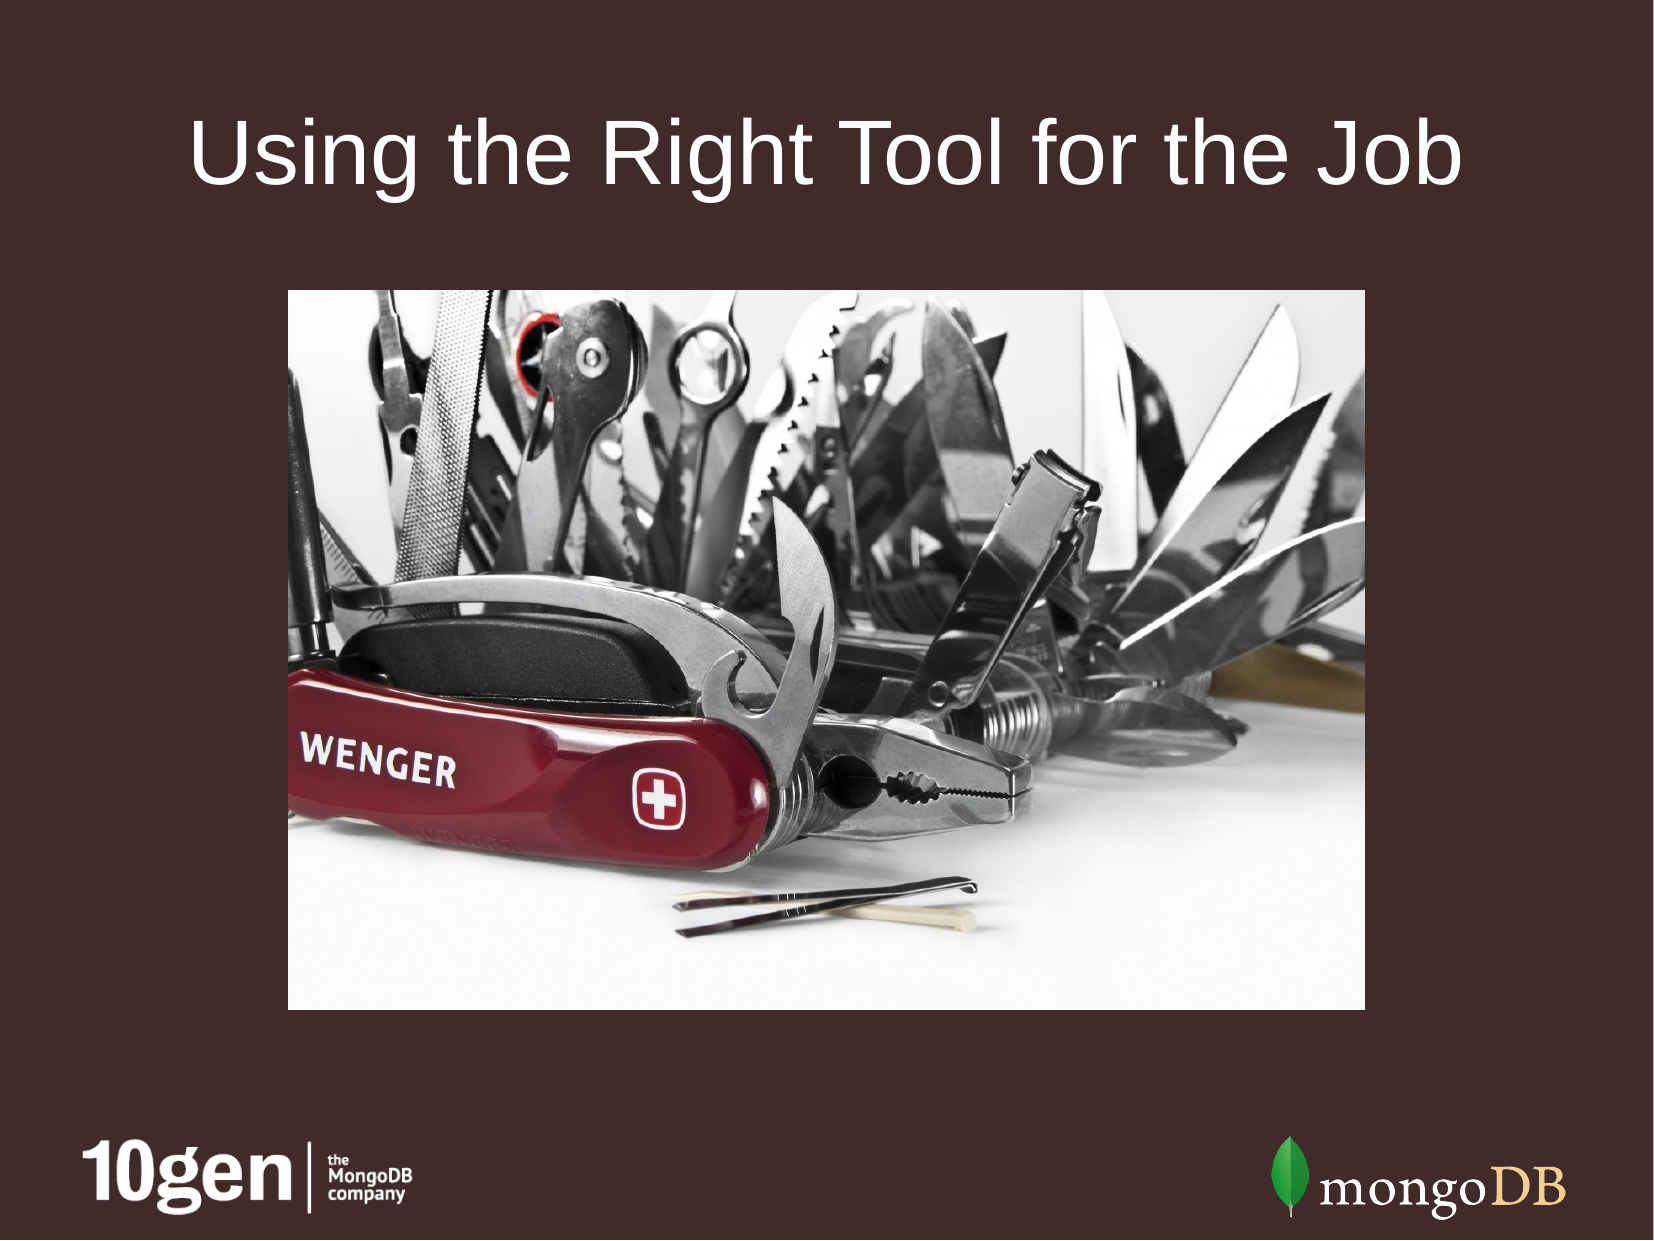

# Using the Right Tool for the Job